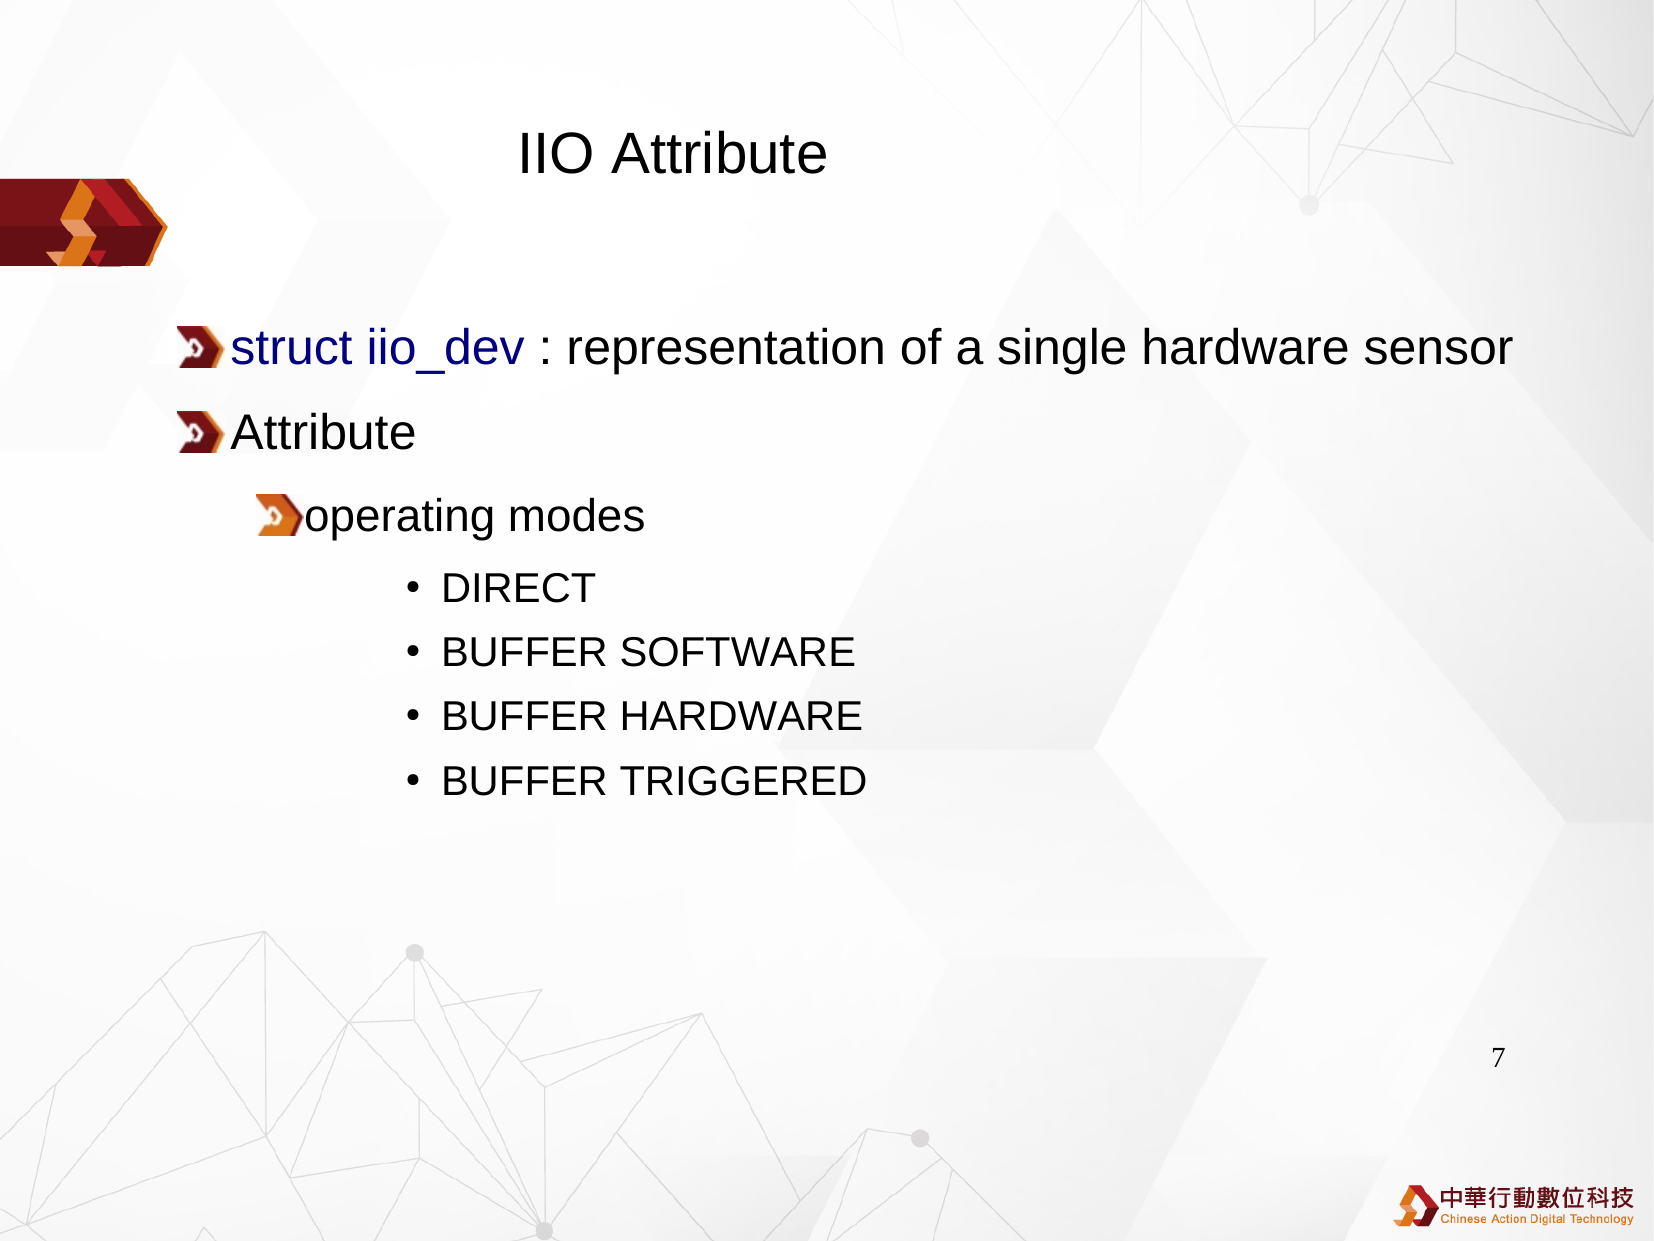

# IIO Attribute
struct iio_dev : representation of a single hardware sensor
Attribute
operating modes
DIRECT
BUFFER SOFTWARE
BUFFER HARDWARE
BUFFER TRIGGERED
7